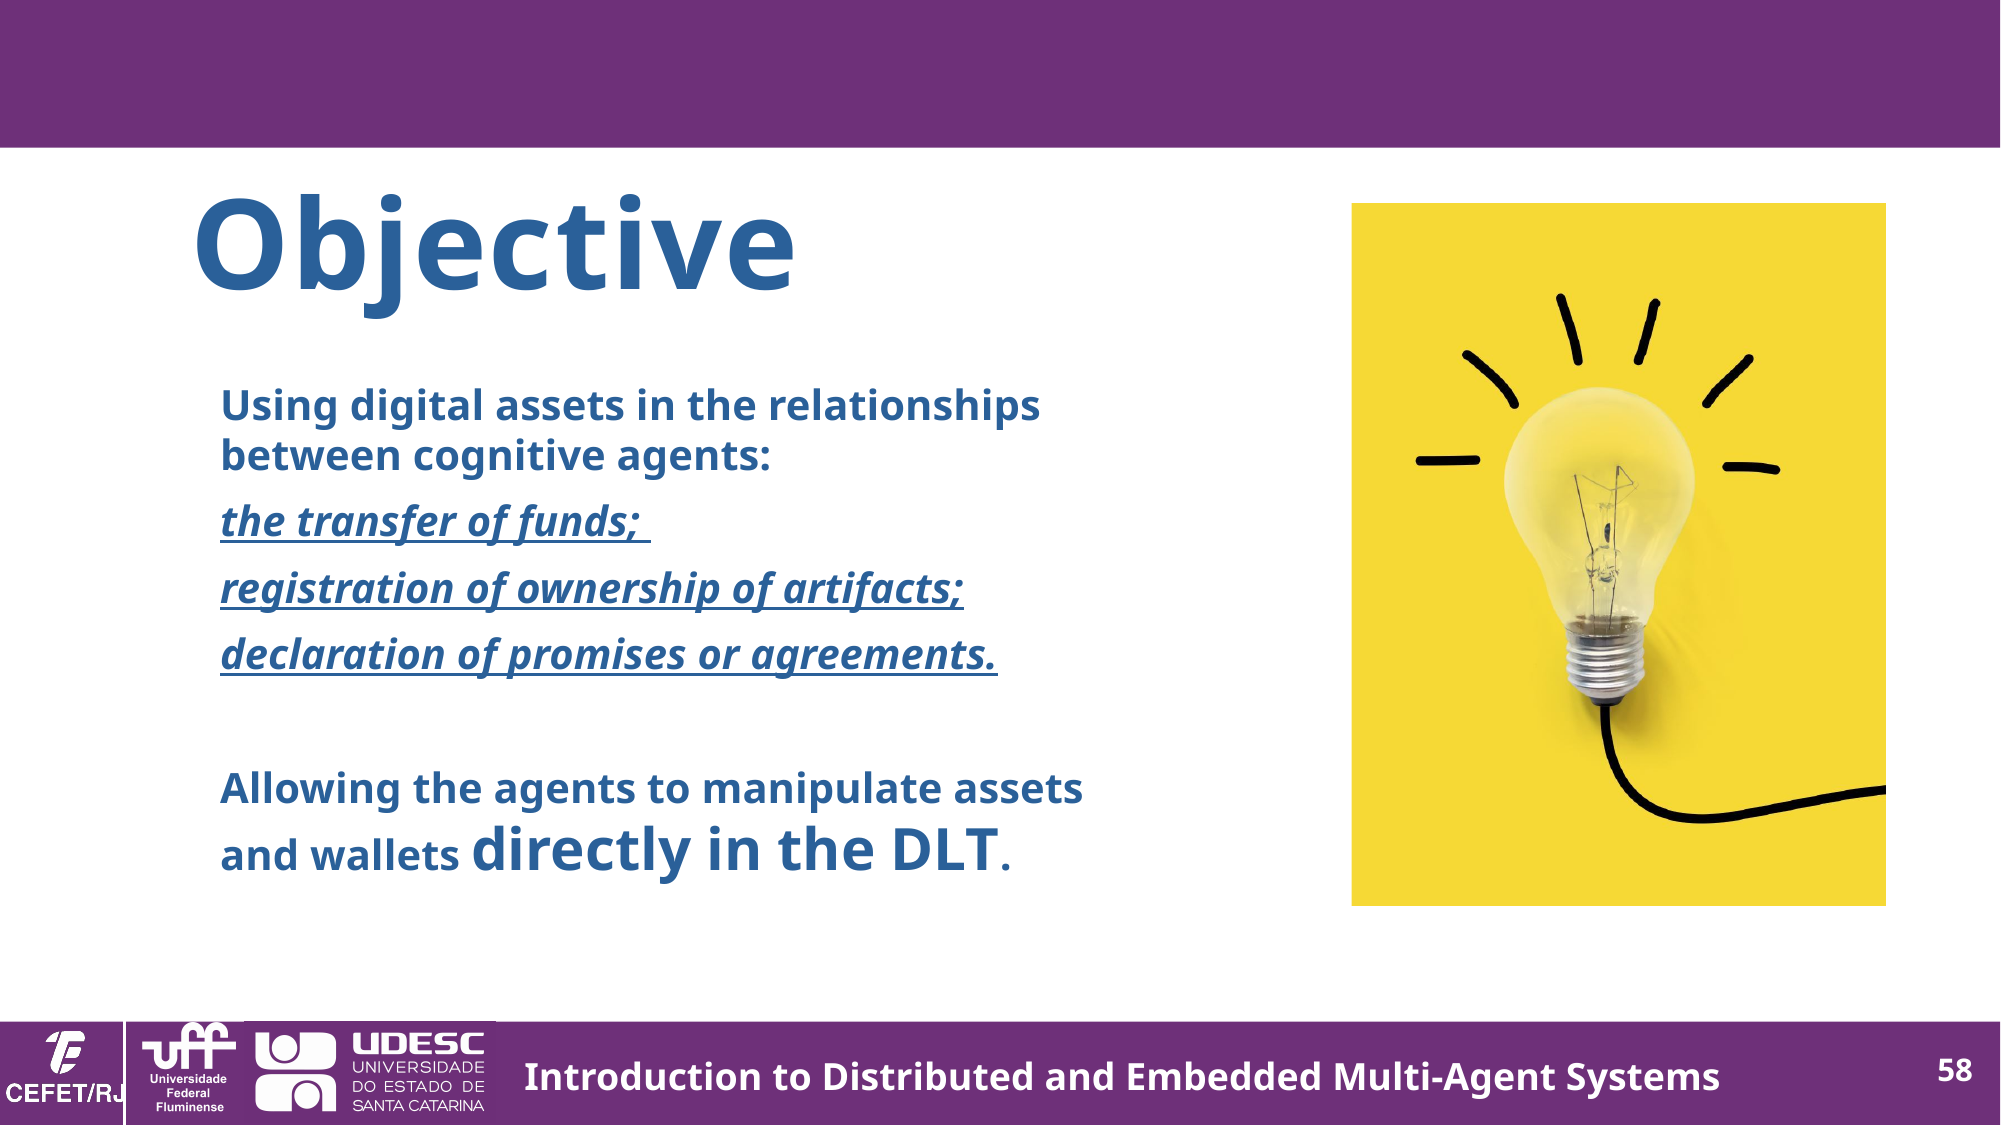

# Objective
Using digital assets in the relationships between cognitive agents:
the transfer of funds;
registration of ownership of artifacts;
declaration of promises or agreements.
Allowing the agents to manipulate assets and wallets directly in the DLT.